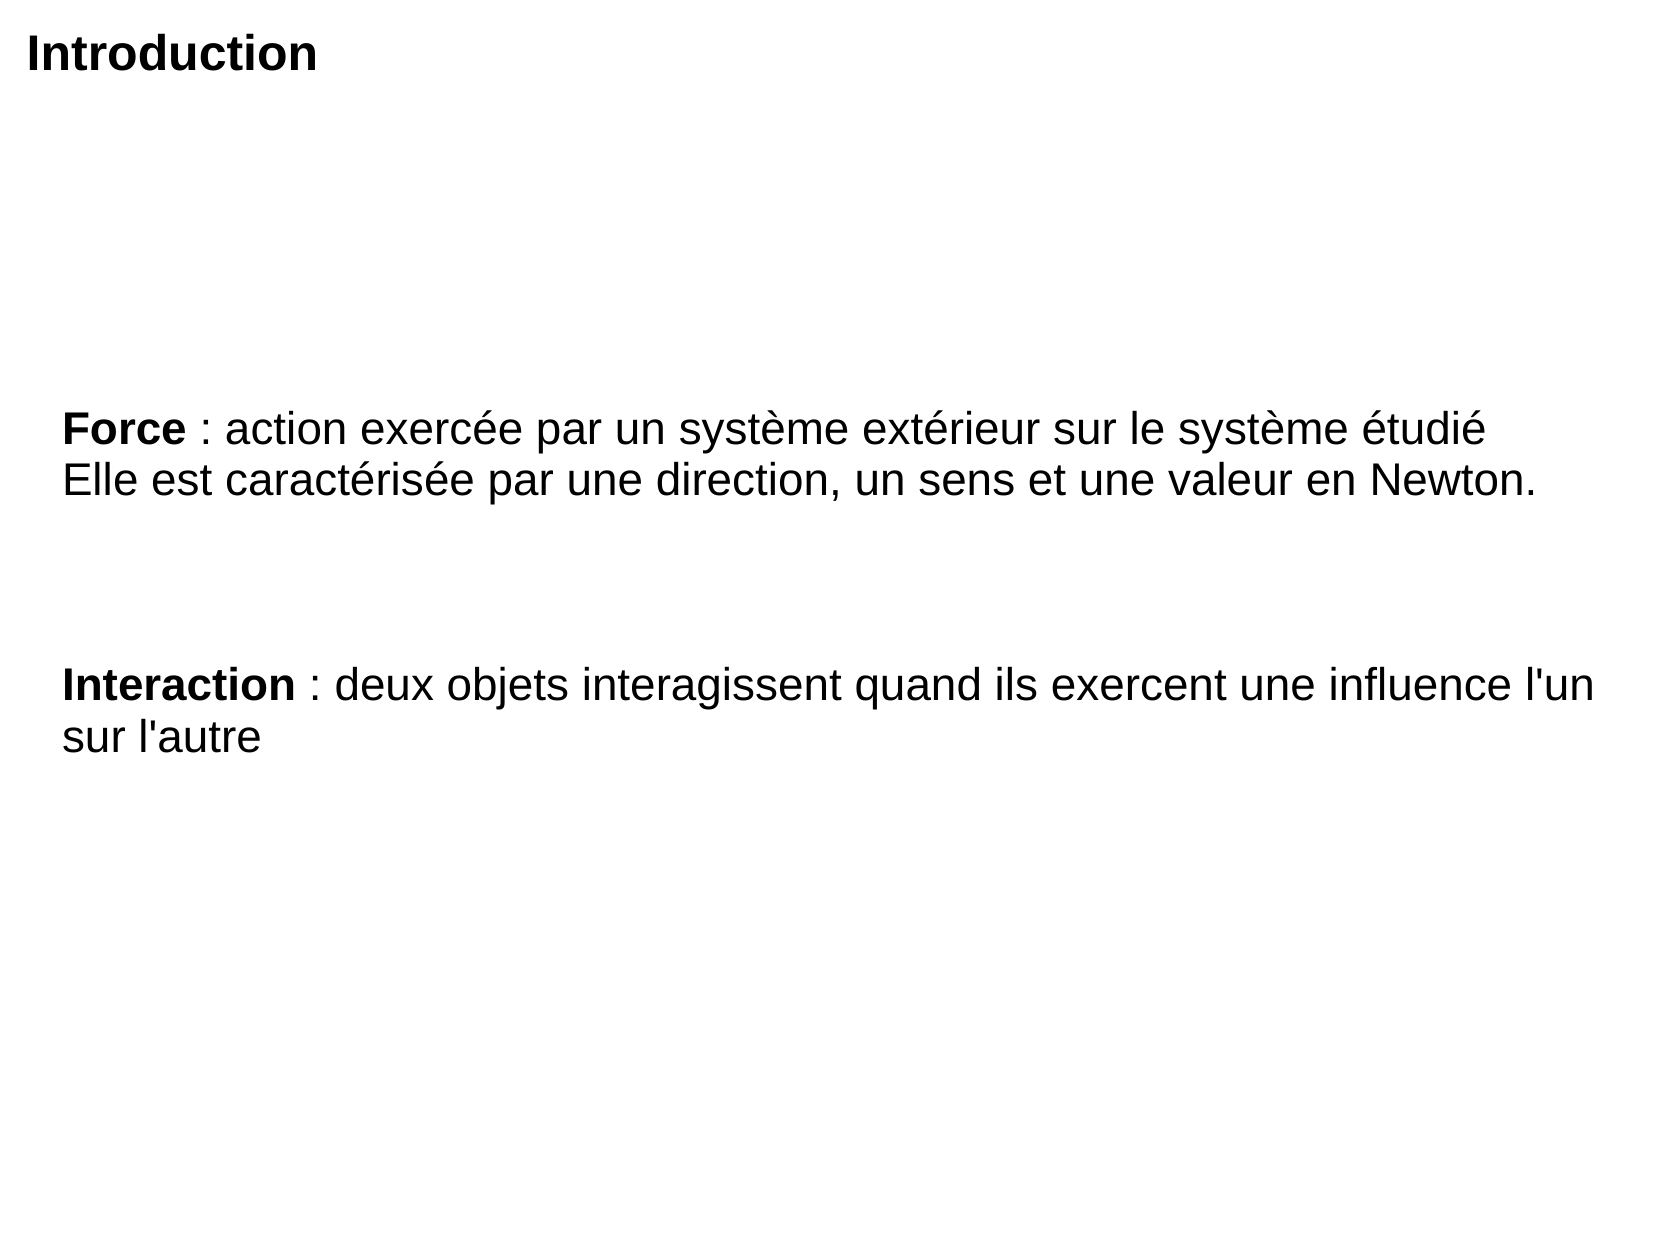

Introduction
Force : action exercée par un système extérieur sur le système étudié
Elle est caractérisée par une direction, un sens et une valeur en Newton.
Interaction : deux objets interagissent quand ils exercent une influence l'un sur l'autre